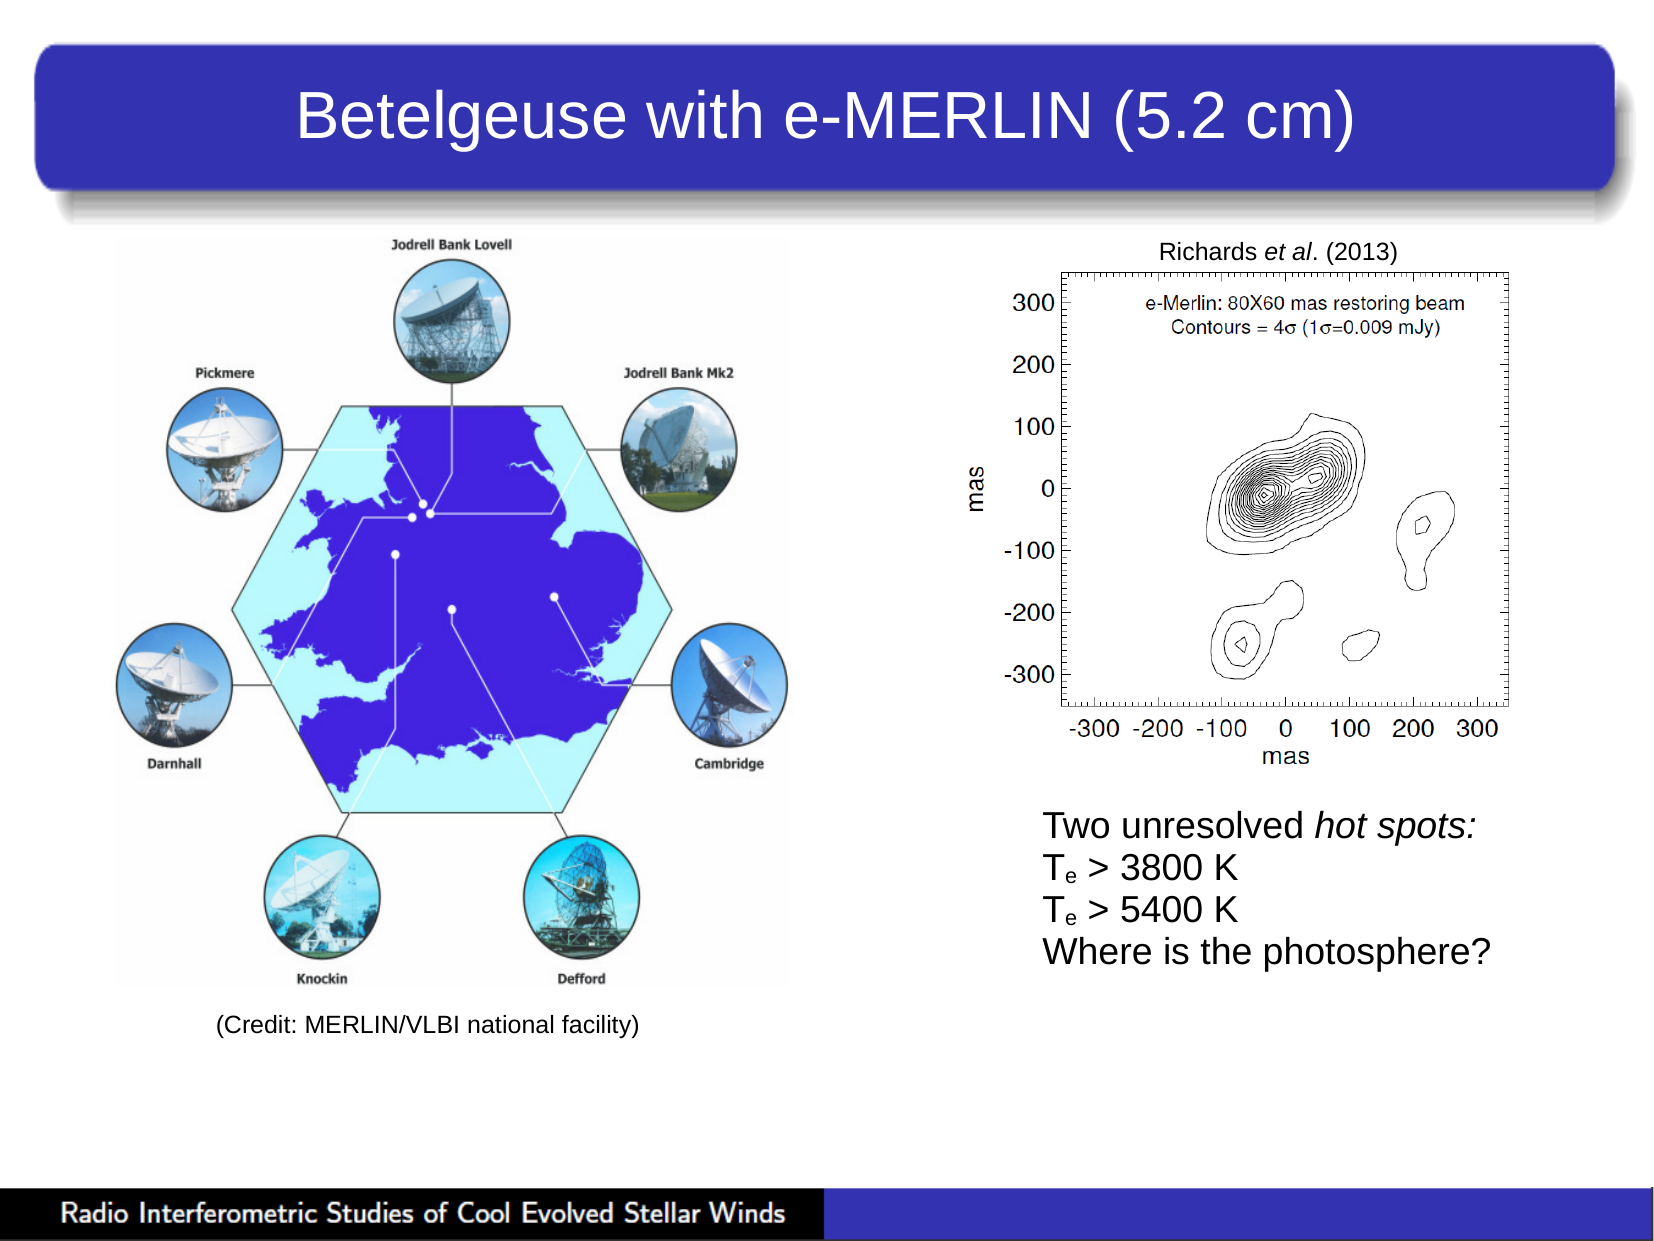

Betelgeuse with e-MERLIN (5.2 cm)
Richards et al. (2013)
Two unresolved hot spots:
Te > 3800 K
Te > 5400 K
Where is the photosphere?
(Credit: MERLIN/VLBI national facility)